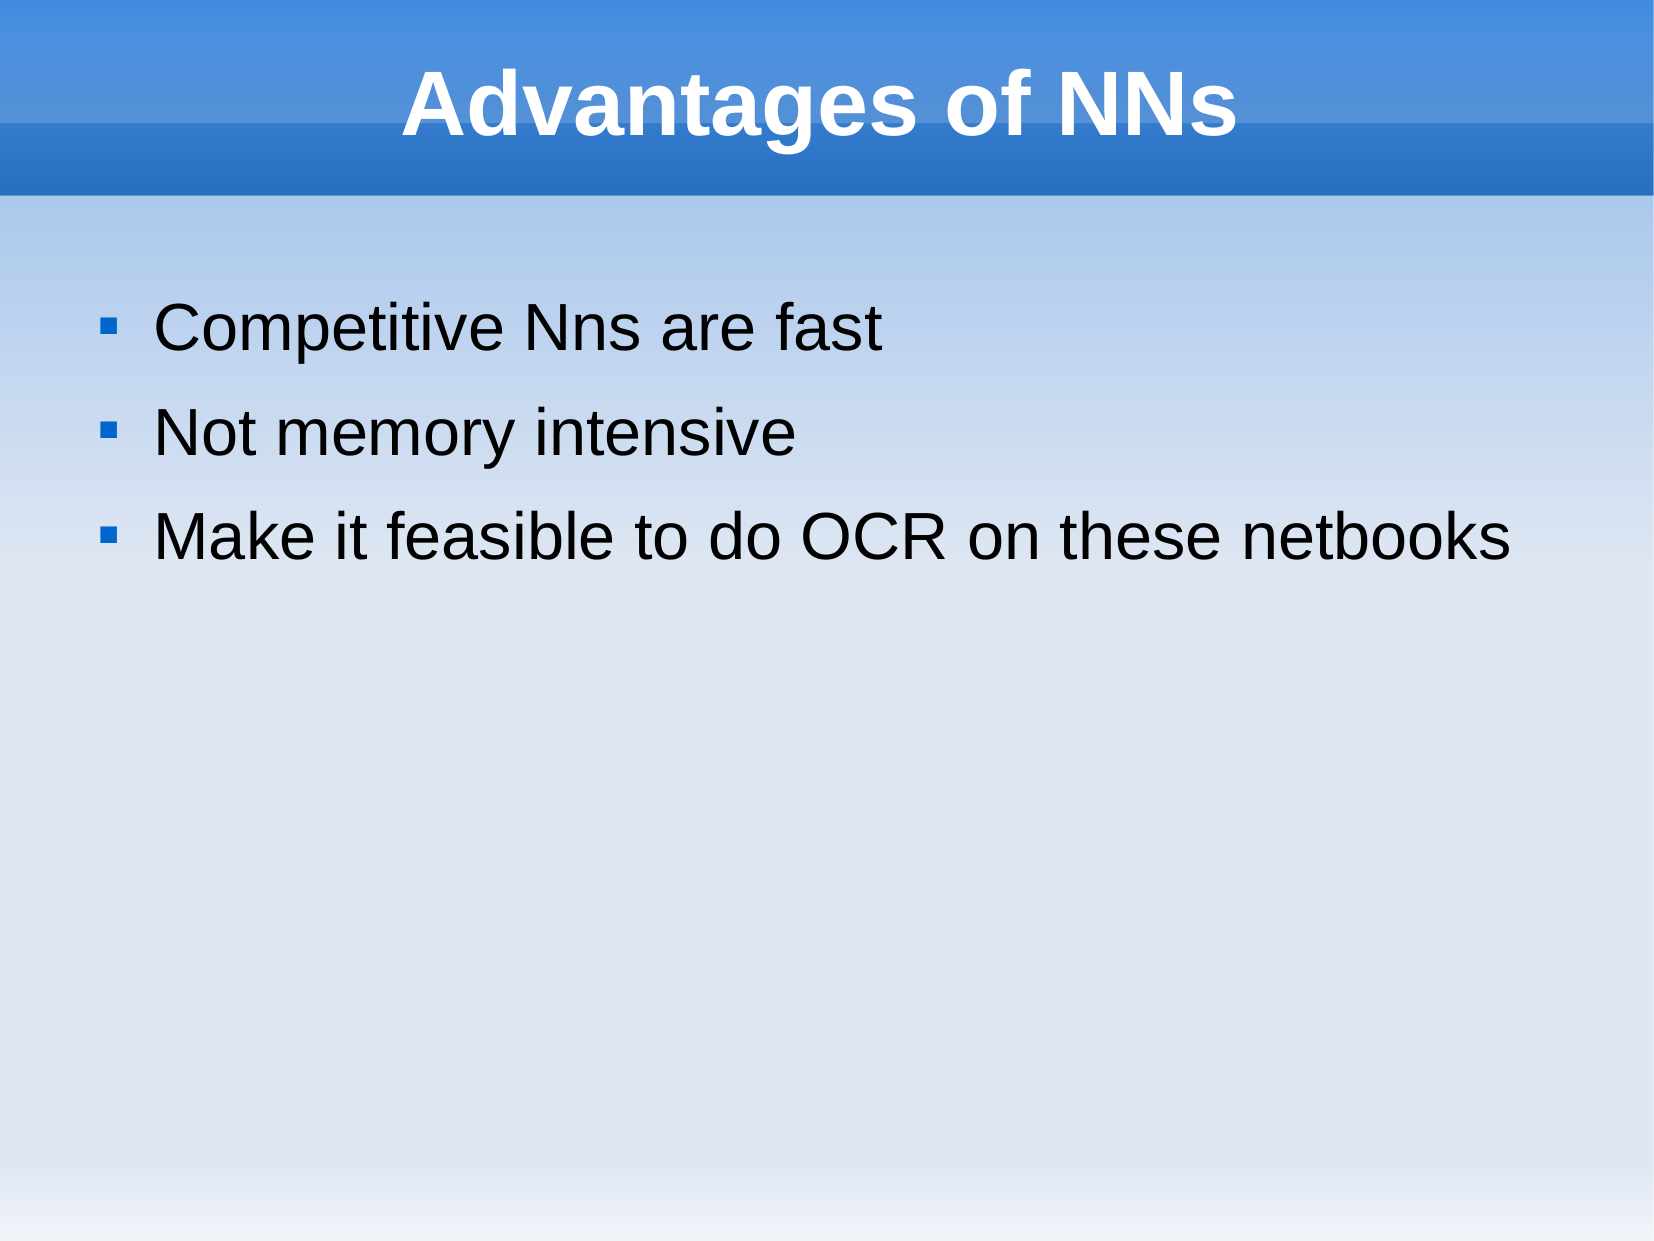

# Advantages of NNs
Competitive Nns are fast
Not memory intensive
Make it feasible to do OCR on these netbooks